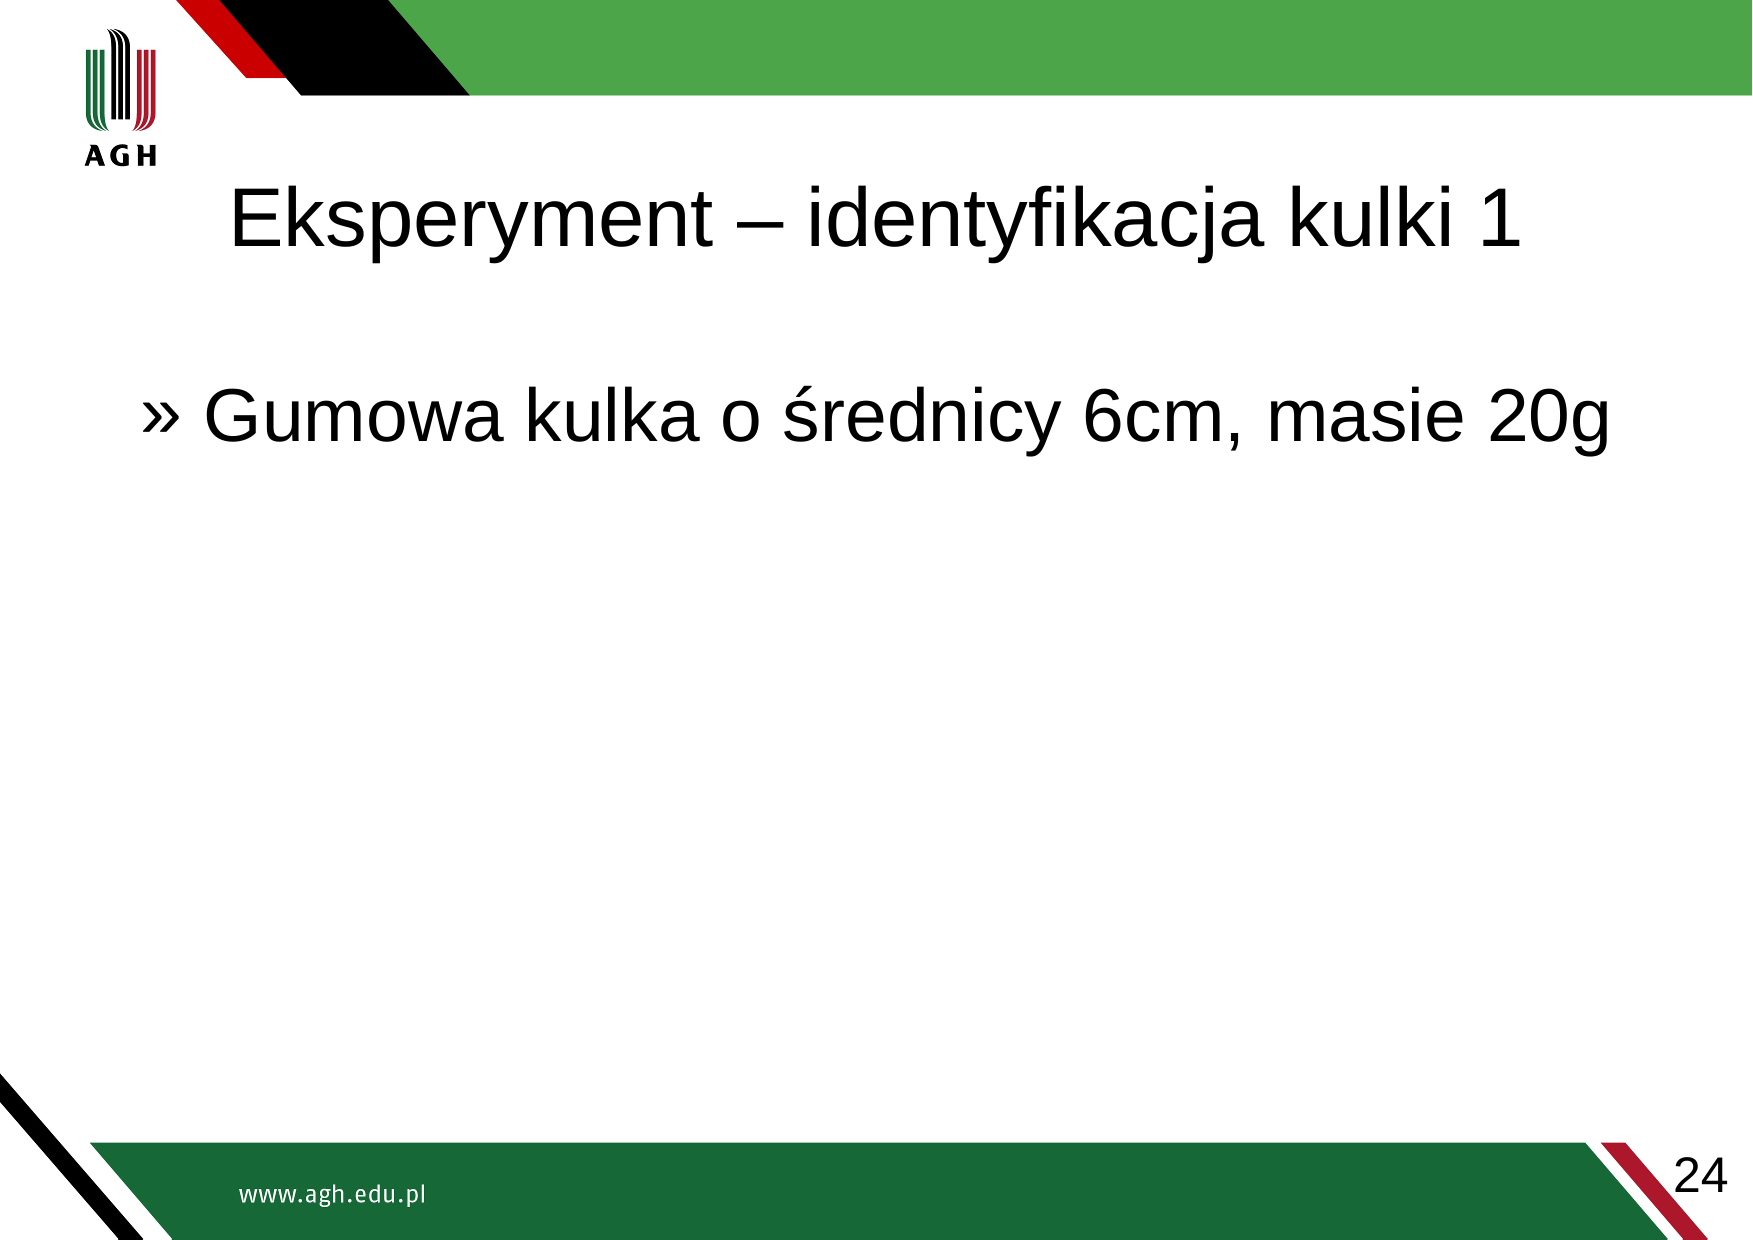

# Eksperyment – identyfikacja kulki 1
Gumowa kulka o średnicy 6cm, masie 20g
24